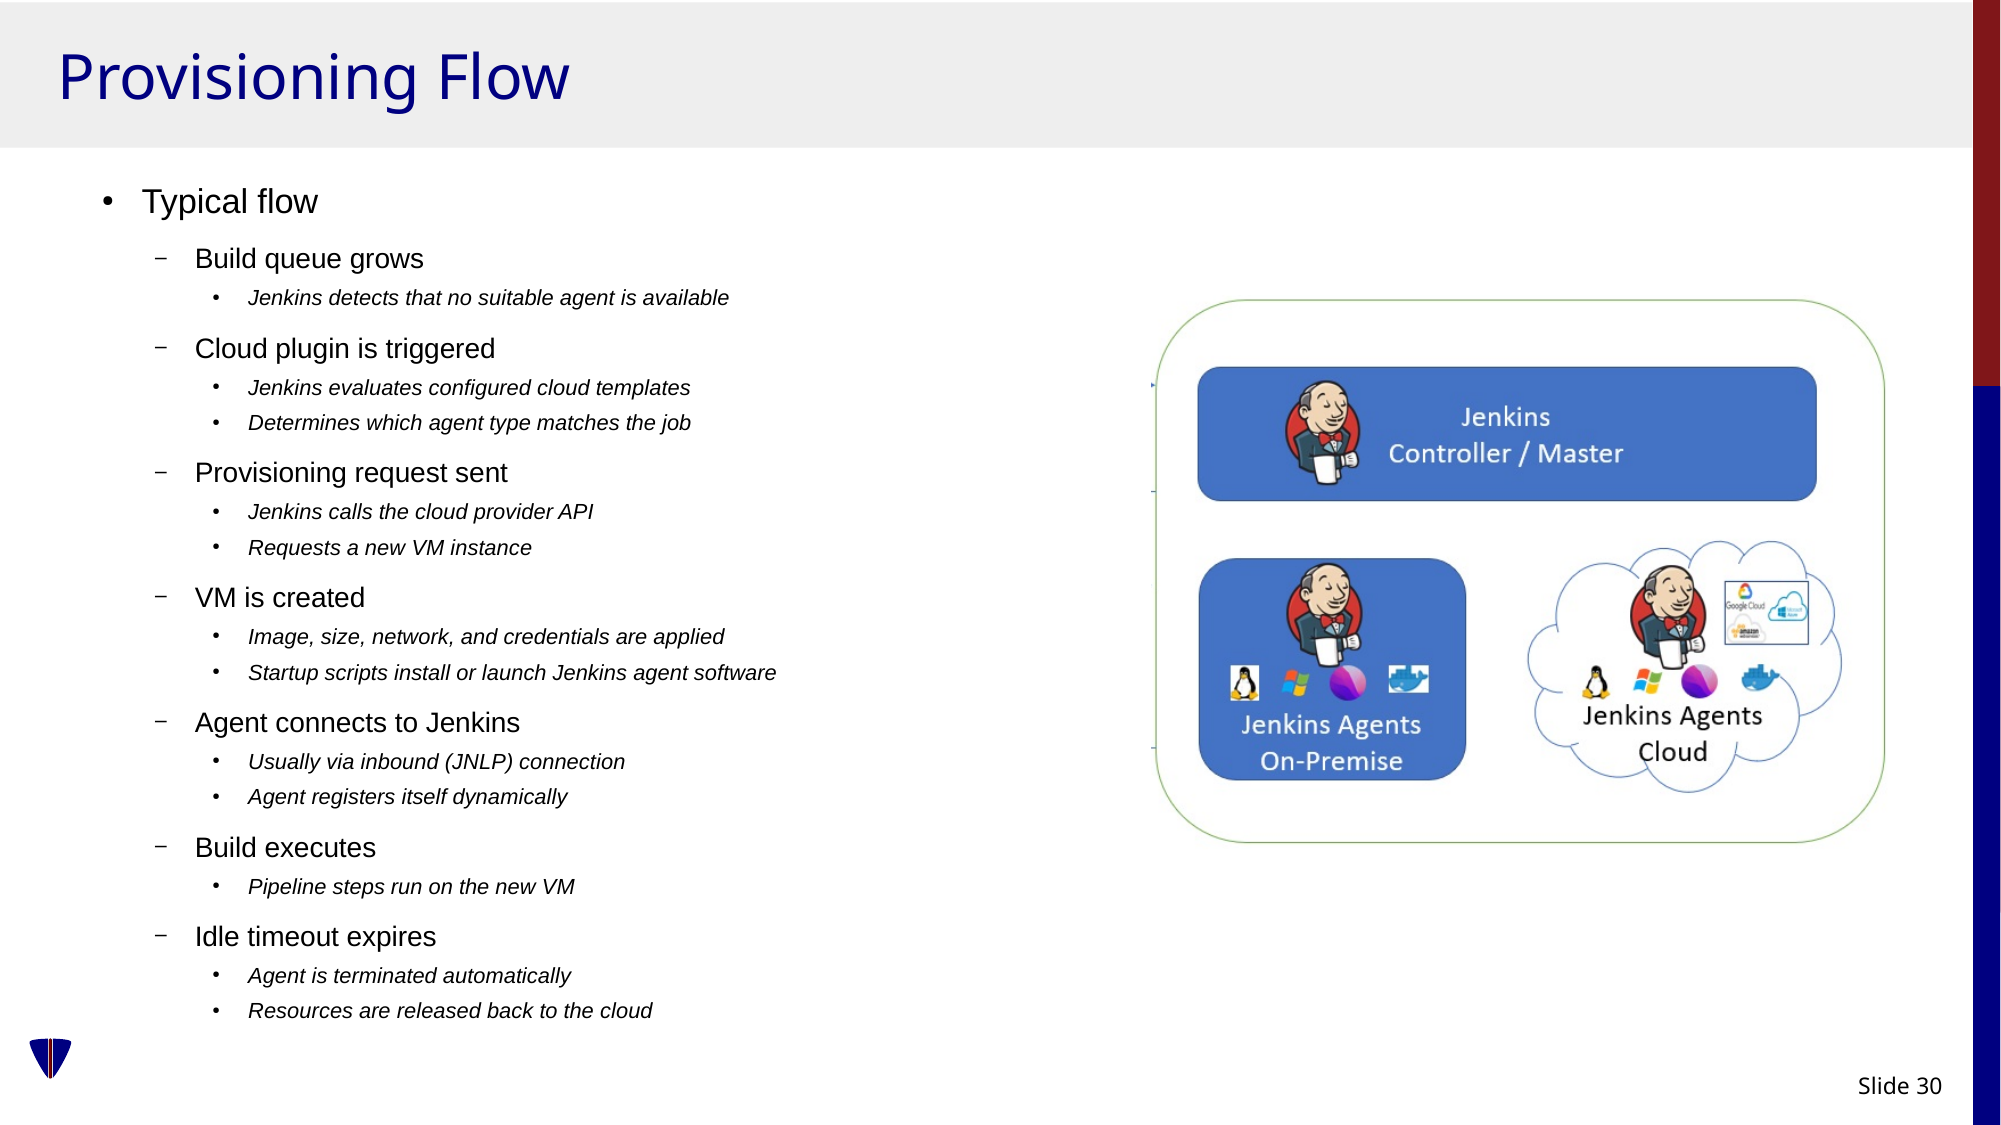

# Provisioning Flow
Typical flow
Build queue grows
Jenkins detects that no suitable agent is available
Cloud plugin is triggered
Jenkins evaluates configured cloud templates
Determines which agent type matches the job
Provisioning request sent
Jenkins calls the cloud provider API
Requests a new VM instance
VM is created
Image, size, network, and credentials are applied
Startup scripts install or launch Jenkins agent software
Agent connects to Jenkins
Usually via inbound (JNLP) connection
Agent registers itself dynamically
Build executes
Pipeline steps run on the new VM
Idle timeout expires
Agent is terminated automatically
Resources are released back to the cloud